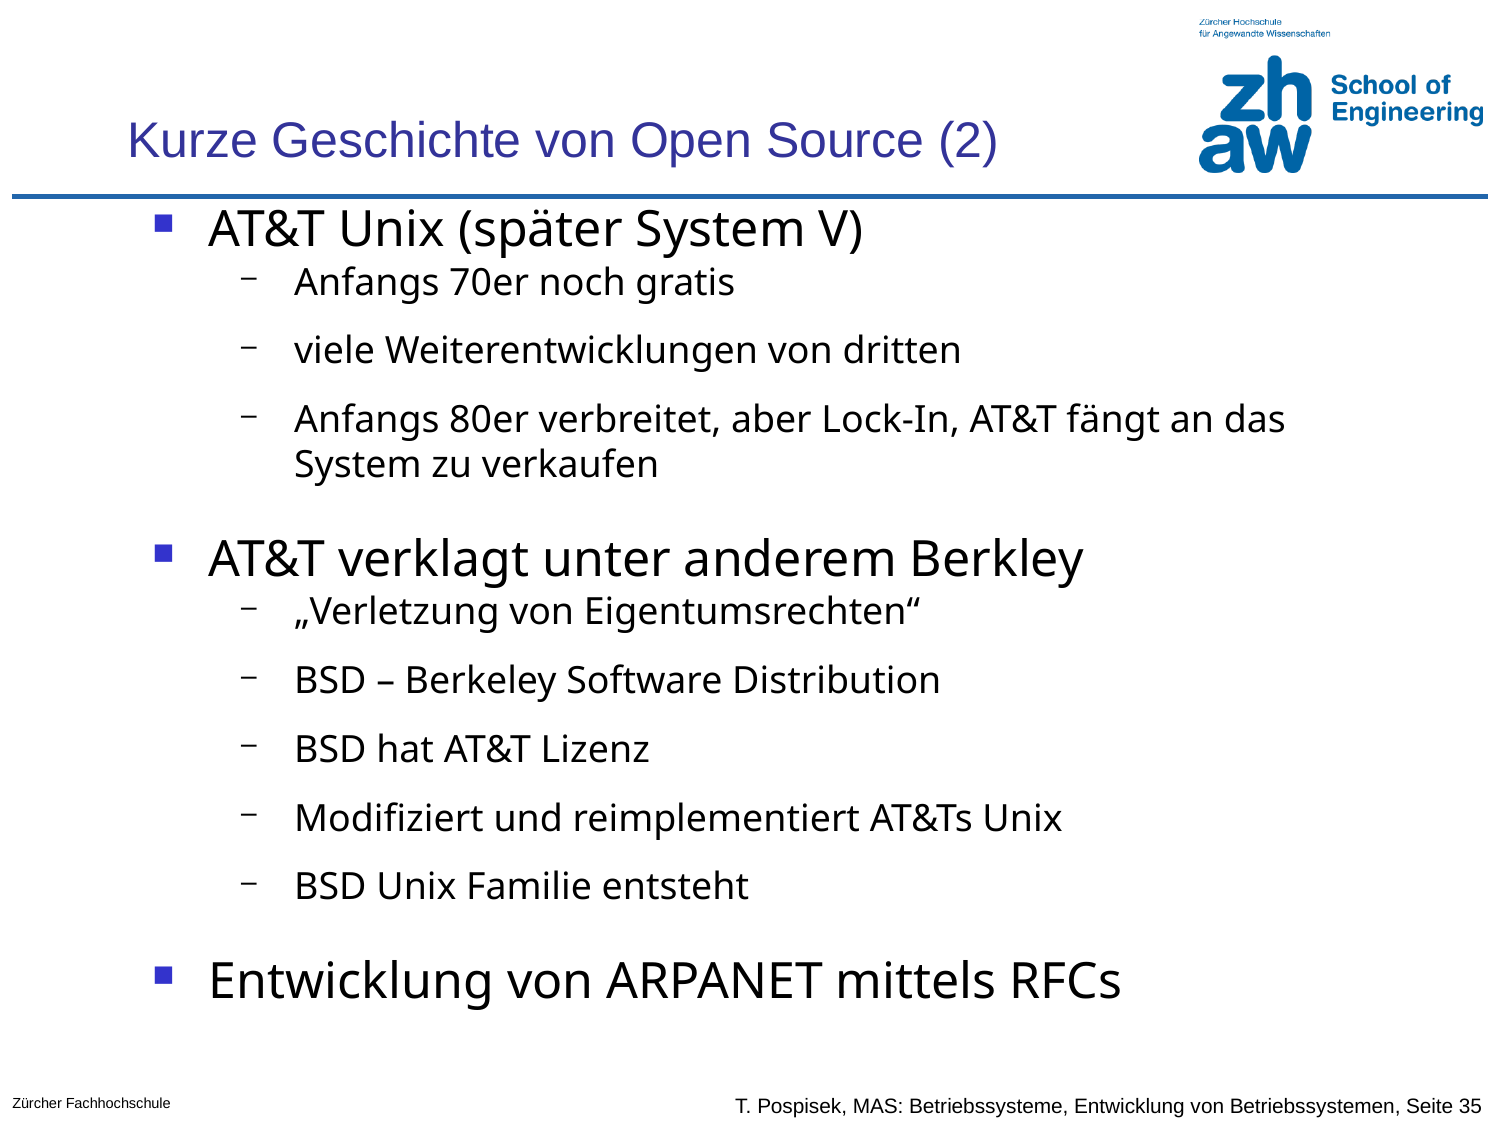

# Kurze Geschichte von Open Source (2)
AT&T Unix (später System V)
Anfangs 70er noch gratis
viele Weiterentwicklungen von dritten
Anfangs 80er verbreitet, aber Lock-In, AT&T fängt an das System zu verkaufen
AT&T verklagt unter anderem Berkley
„Verletzung von Eigentumsrechten“
BSD – Berkeley Software Distribution
BSD hat AT&T Lizenz
Modifiziert und reimplementiert AT&Ts Unix
BSD Unix Familie entsteht
Entwicklung von ARPANET mittels RFCs